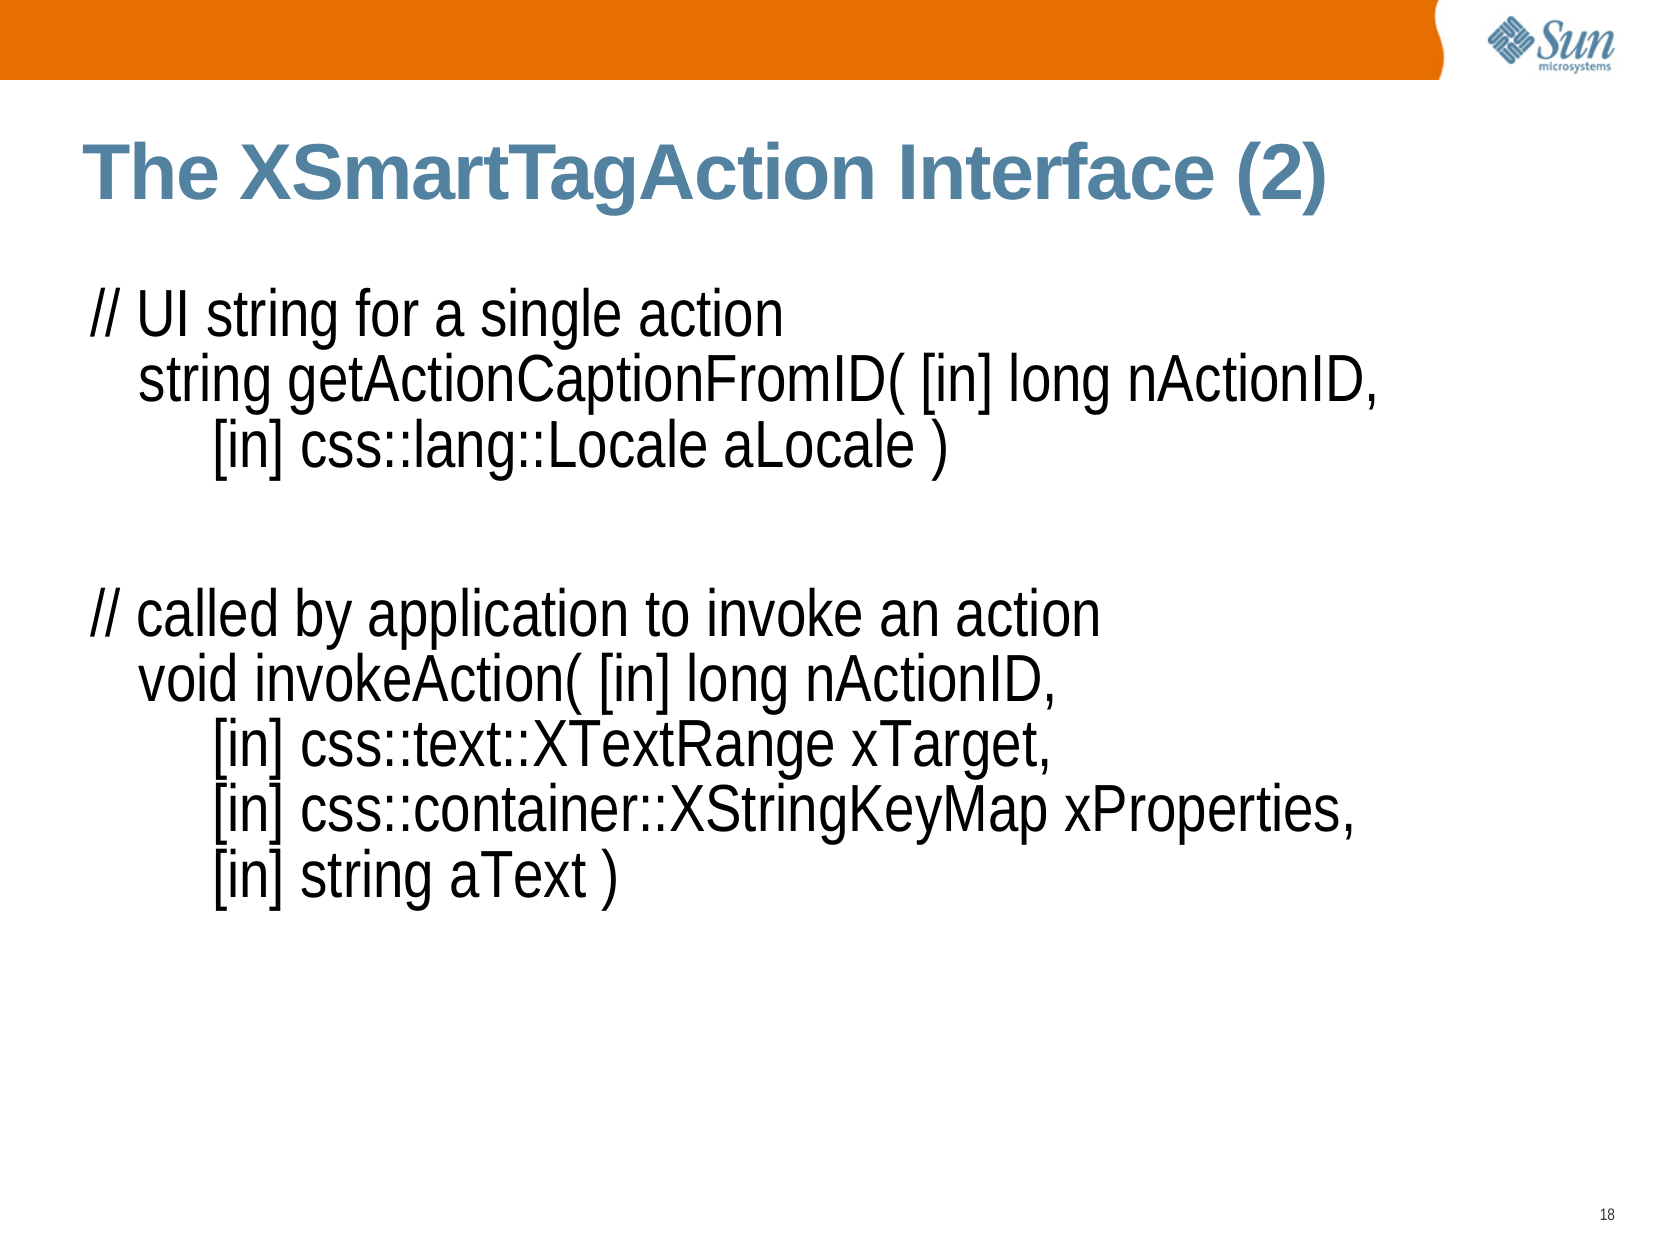

# The XSmartTagAction Interface (2)
// UI string for a single action
string getActionCaptionFromID( [in] long nActionID,
	[in] css::lang::Locale aLocale )
// called by application to invoke an action
void invokeAction( [in] long nActionID,
	[in] css::text::XTextRange xTarget,
	[in] css::container::XStringKeyMap xProperties,
	[in] string aText )